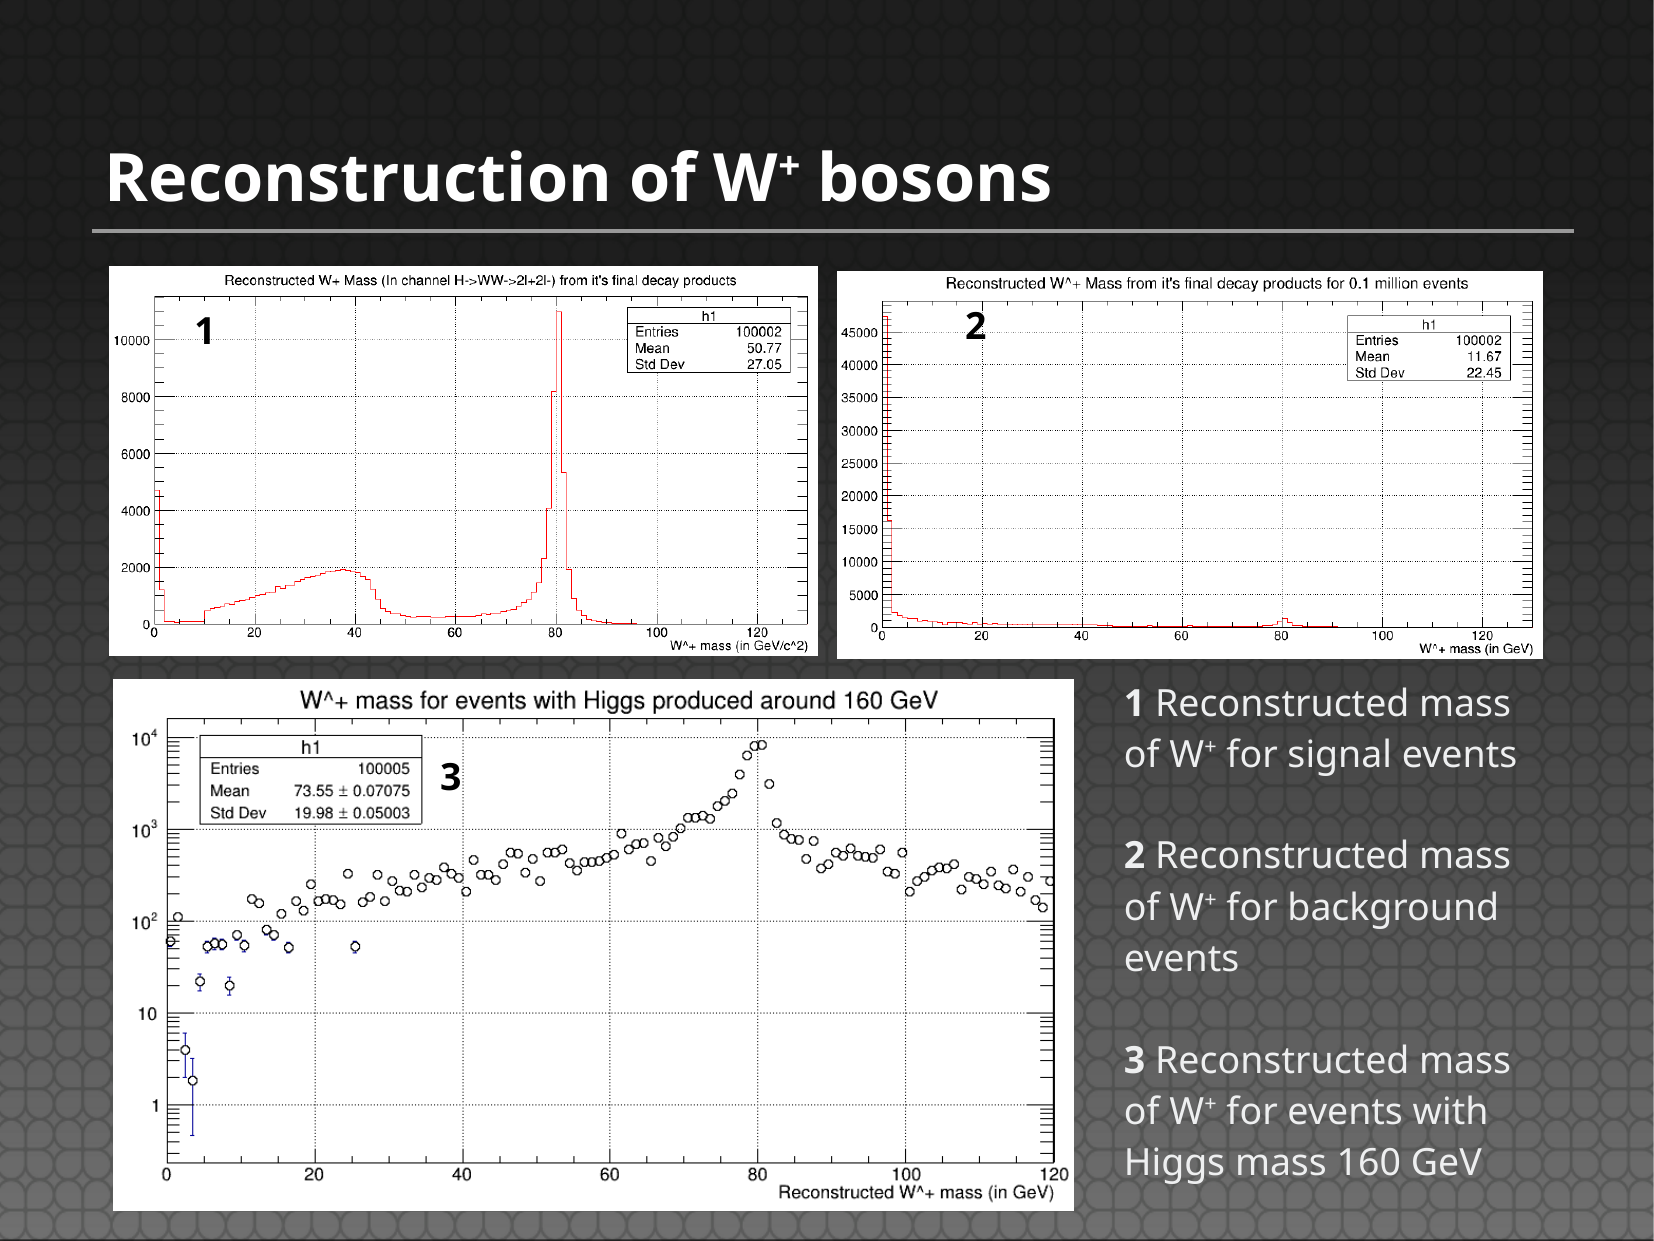

# Reconstruction of W+ bosons
2
1
1 Reconstructed mass of W+ for signal events
2 Reconstructed mass of W+ for background events
3 Reconstructed mass of W+ for events with Higgs mass 160 GeV
3